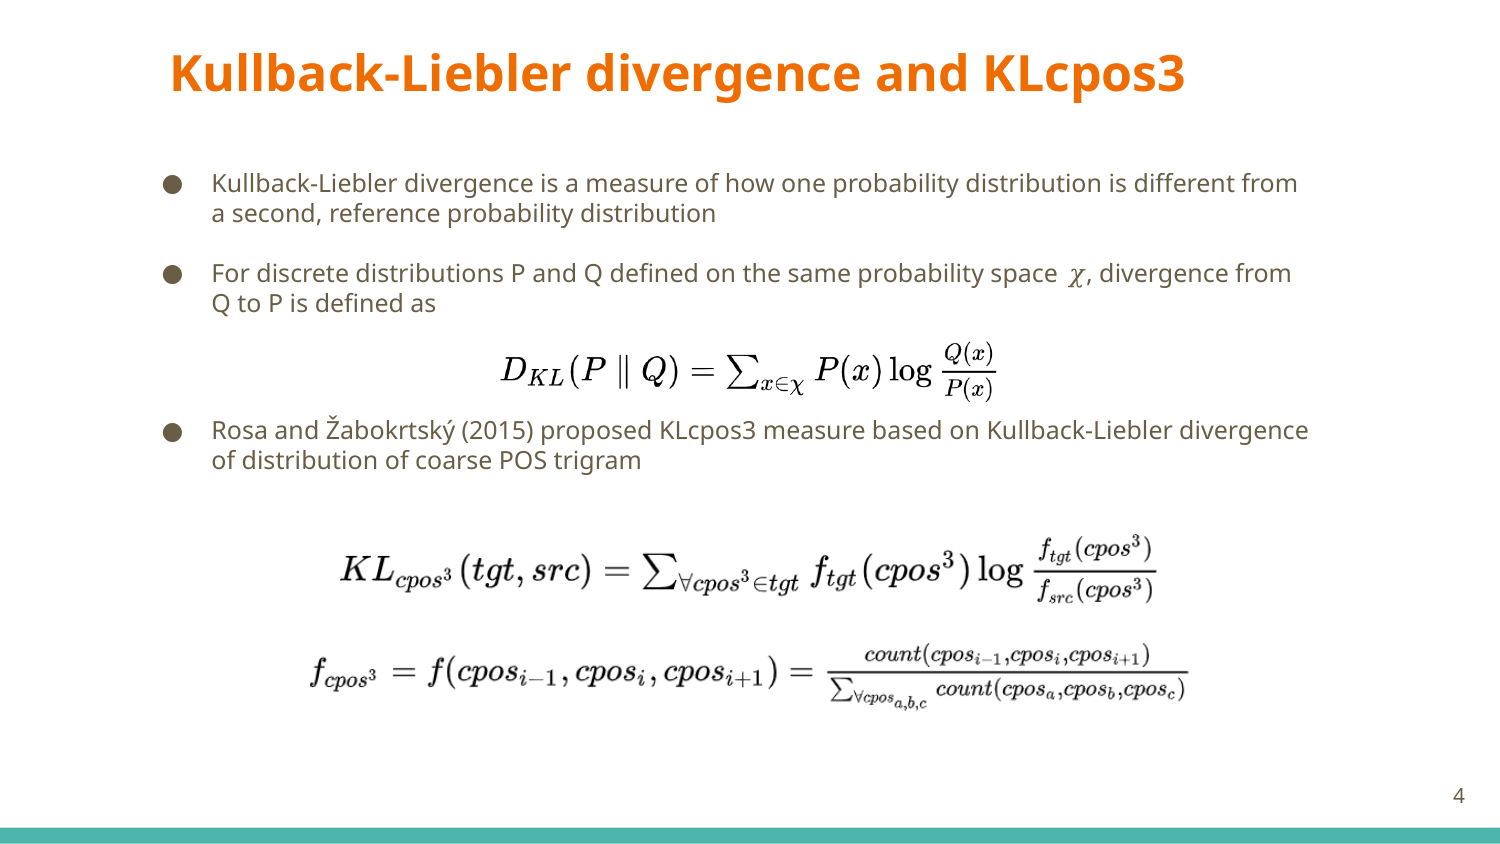

# Kullback-Liebler divergence and KLcpos3
Kullback-Liebler divergence is a measure of how one probability distribution is different from a second, reference probability distribution
For discrete distributions P and Q defined on the same probability space 𝜒, divergence from Q to P is defined as
Rosa and Žabokrtský (2015) proposed KLcpos3 measure based on Kullback-Liebler divergence of distribution of coarse POS trigram